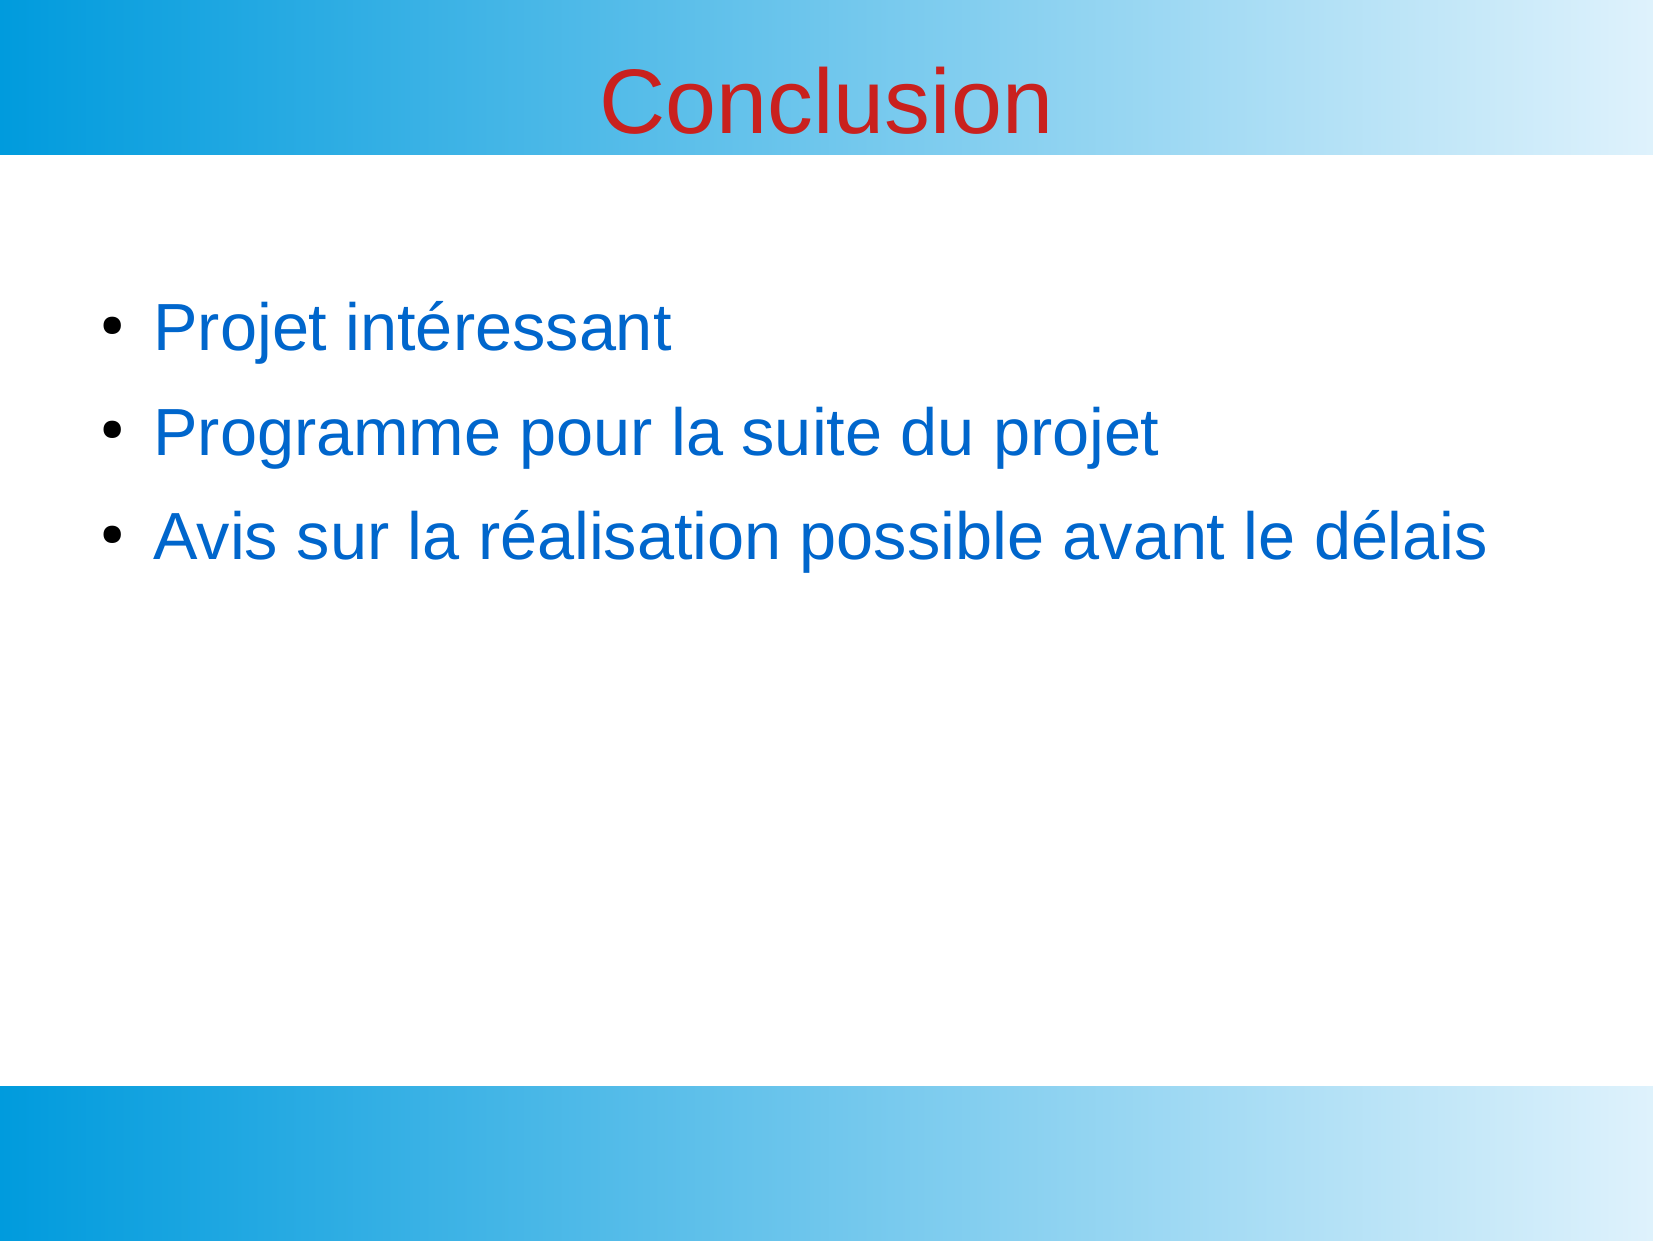

# Conclusion
Projet intéressant
Programme pour la suite du projet
Avis sur la réalisation possible avant le délais